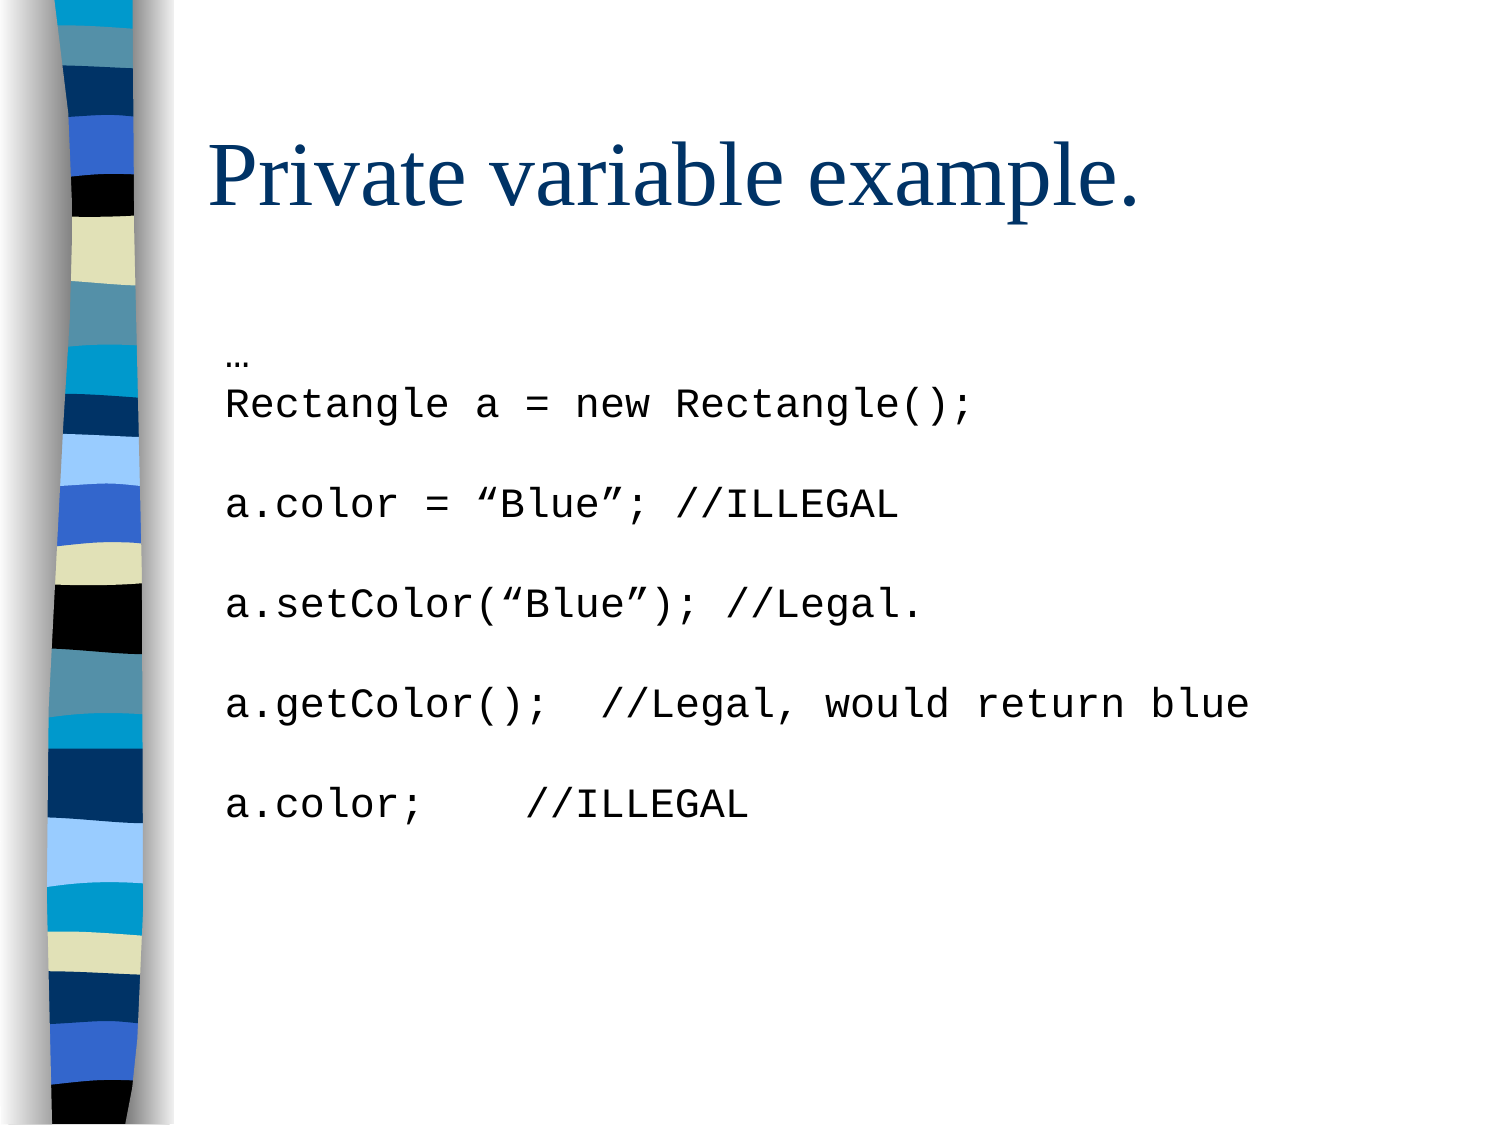

# Private variable example.
…
Rectangle a = new Rectangle();
a.color = “Blue”;	//ILLEGAL
a.setColor(“Blue”); //Legal.
a.getColor(); //Legal, would return blue
a.color;	//ILLEGAL